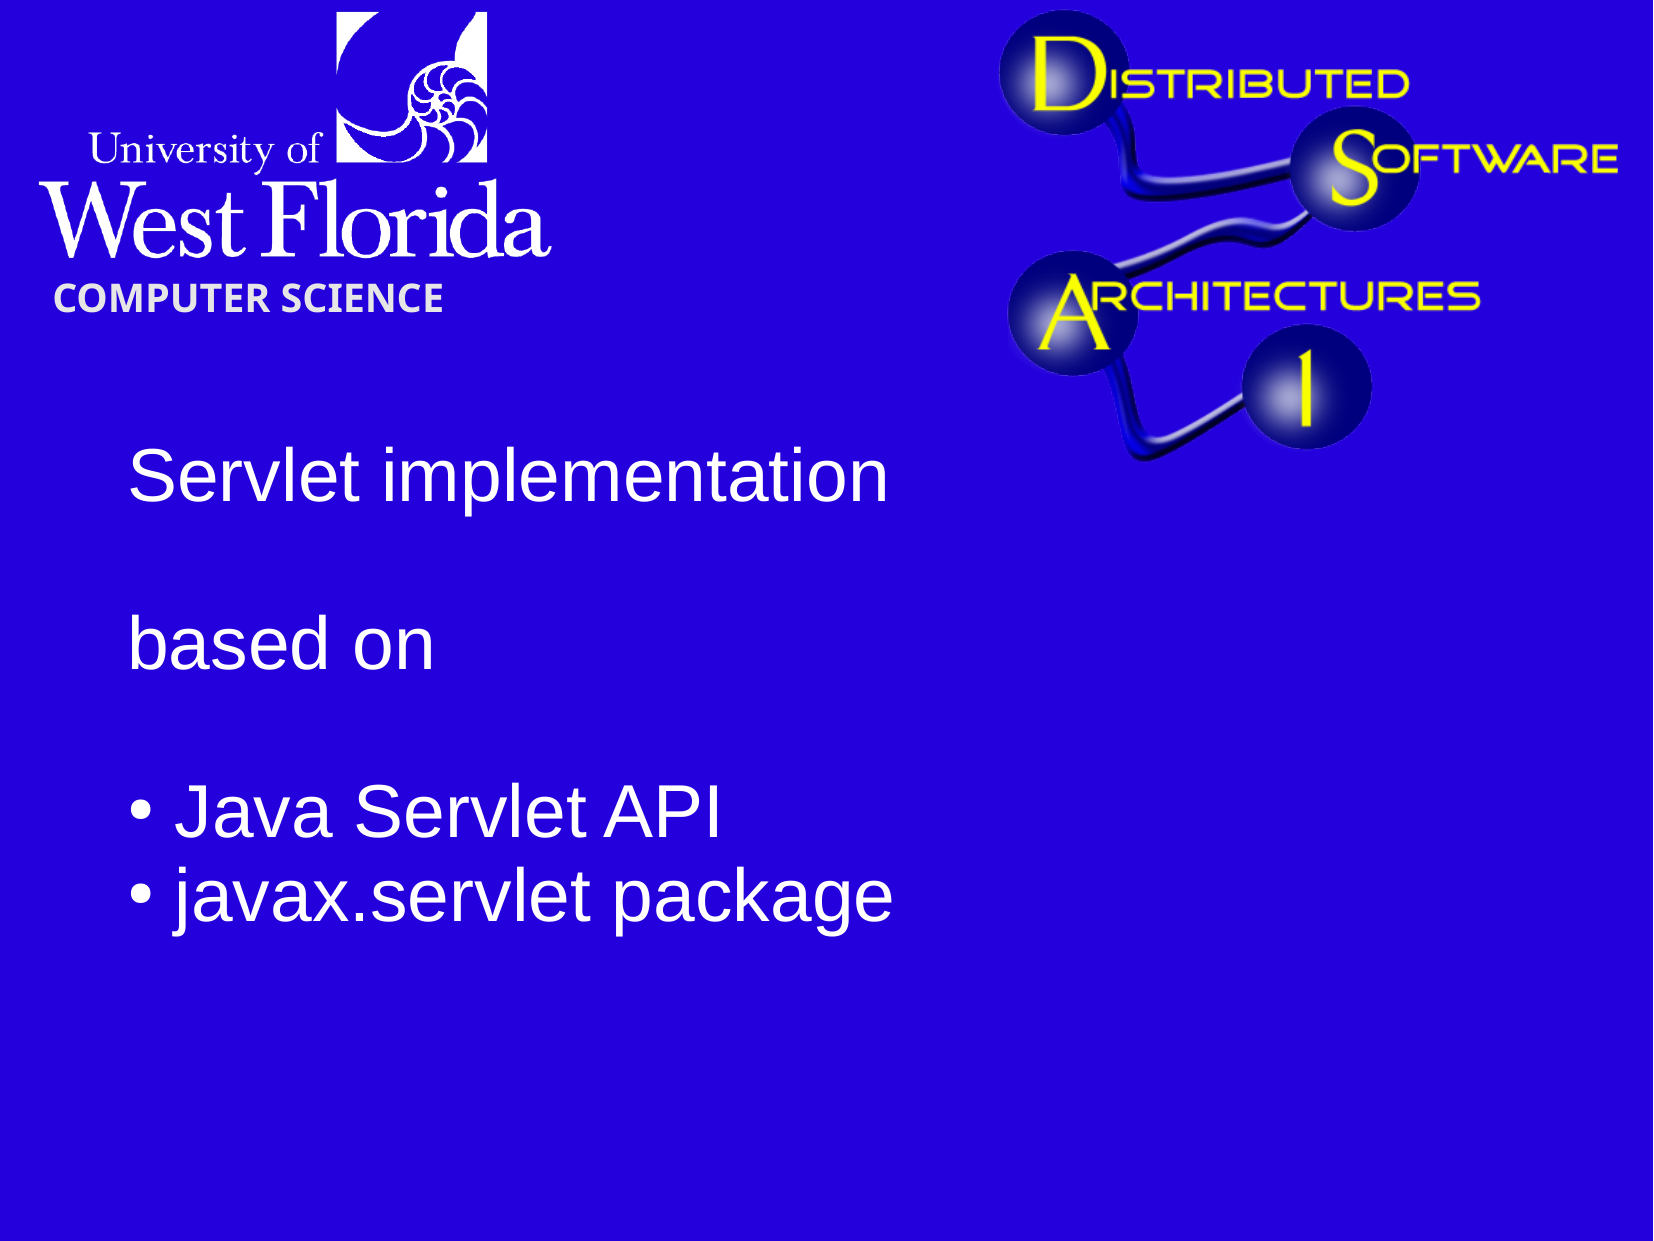

COMPUTER SCIENCE
Servlet implementation
based on
 Java Servlet API
 javax.servlet package